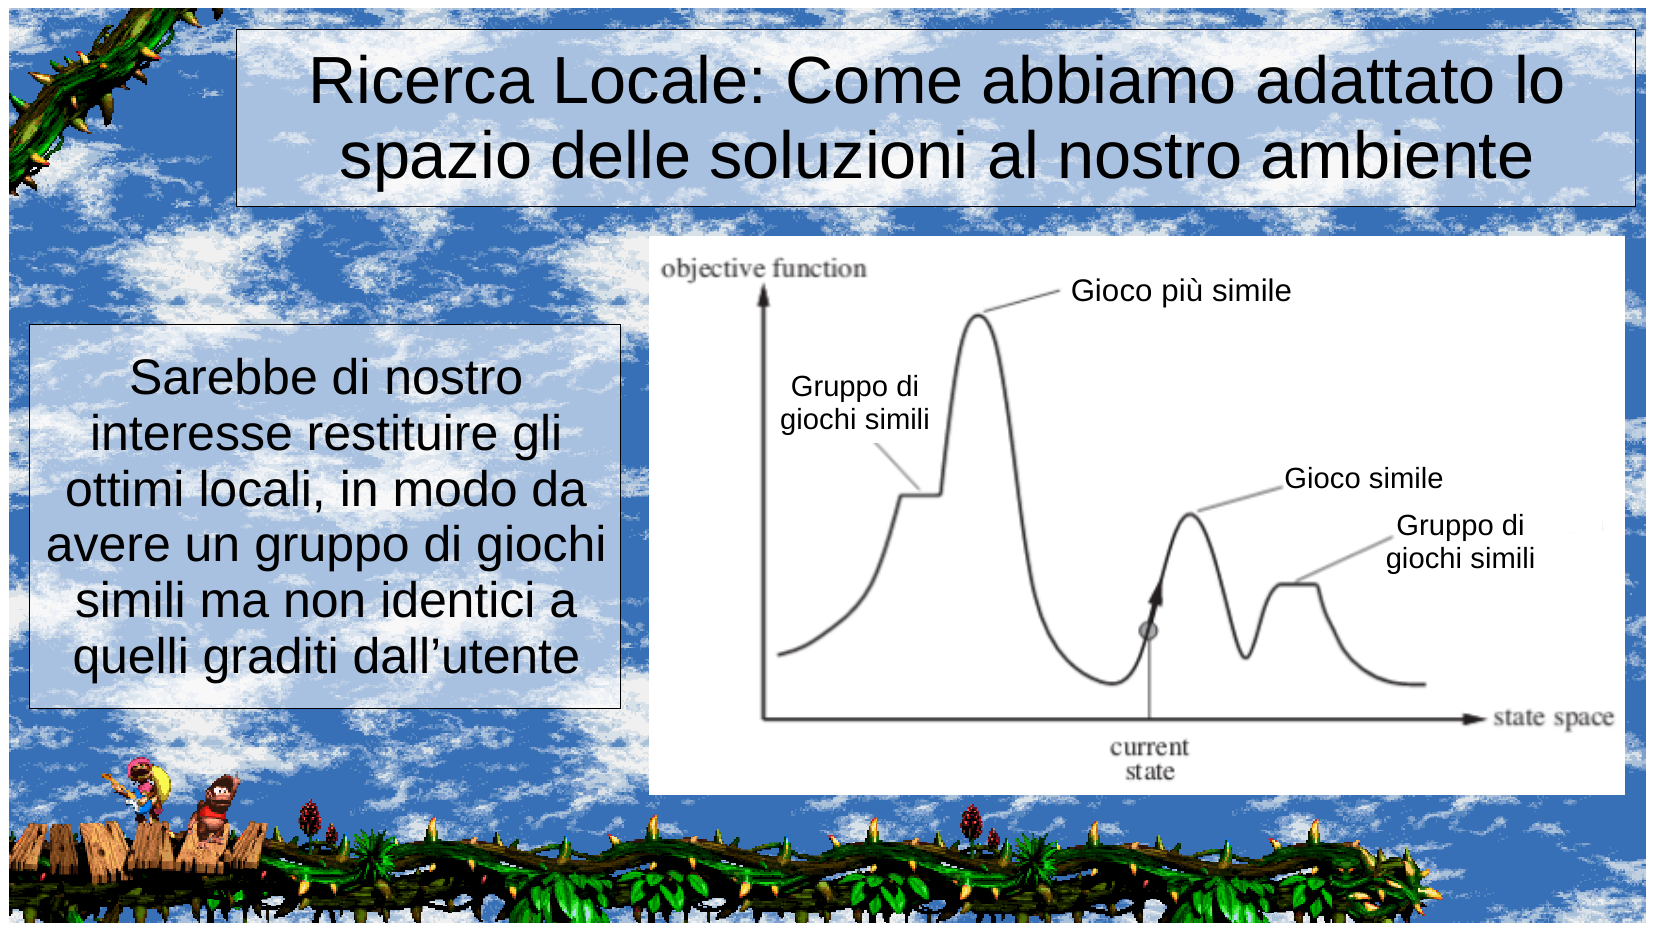

# Ricerca Locale: Come abbiamo adattato lo spazio delle soluzioni al nostro ambiente
Gioco più simile
Sarebbe di nostro interesse restituire gli ottimi locali, in modo da avere un gruppo di giochi simili ma non identici a quelli graditi dall’utente
Gruppo di
giochi simili
Gioco simile
Gruppo di
giochi simili